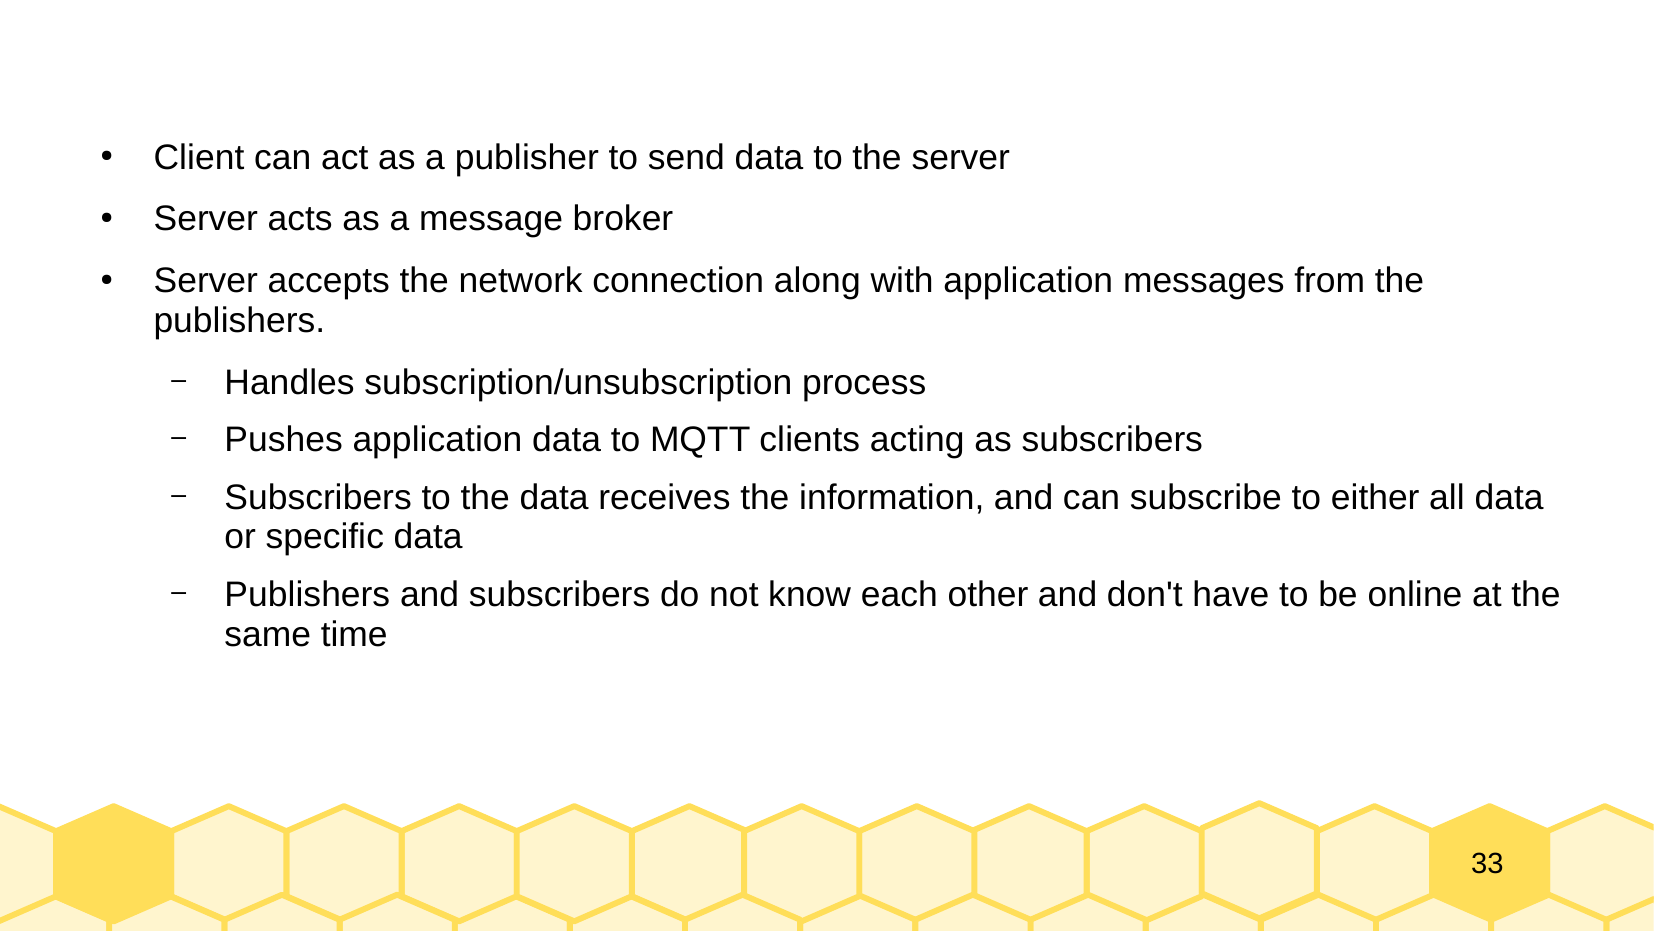

# Client can act as a publisher to send data to the server
Server acts as a message broker
Server accepts the network connection along with application messages from the publishers.
Handles subscription/unsubscription process
Pushes application data to MQTT clients acting as subscribers
Subscribers to the data receives the information, and can subscribe to either all data or specific data
Publishers and subscribers do not know each other and don't have to be online at the same time